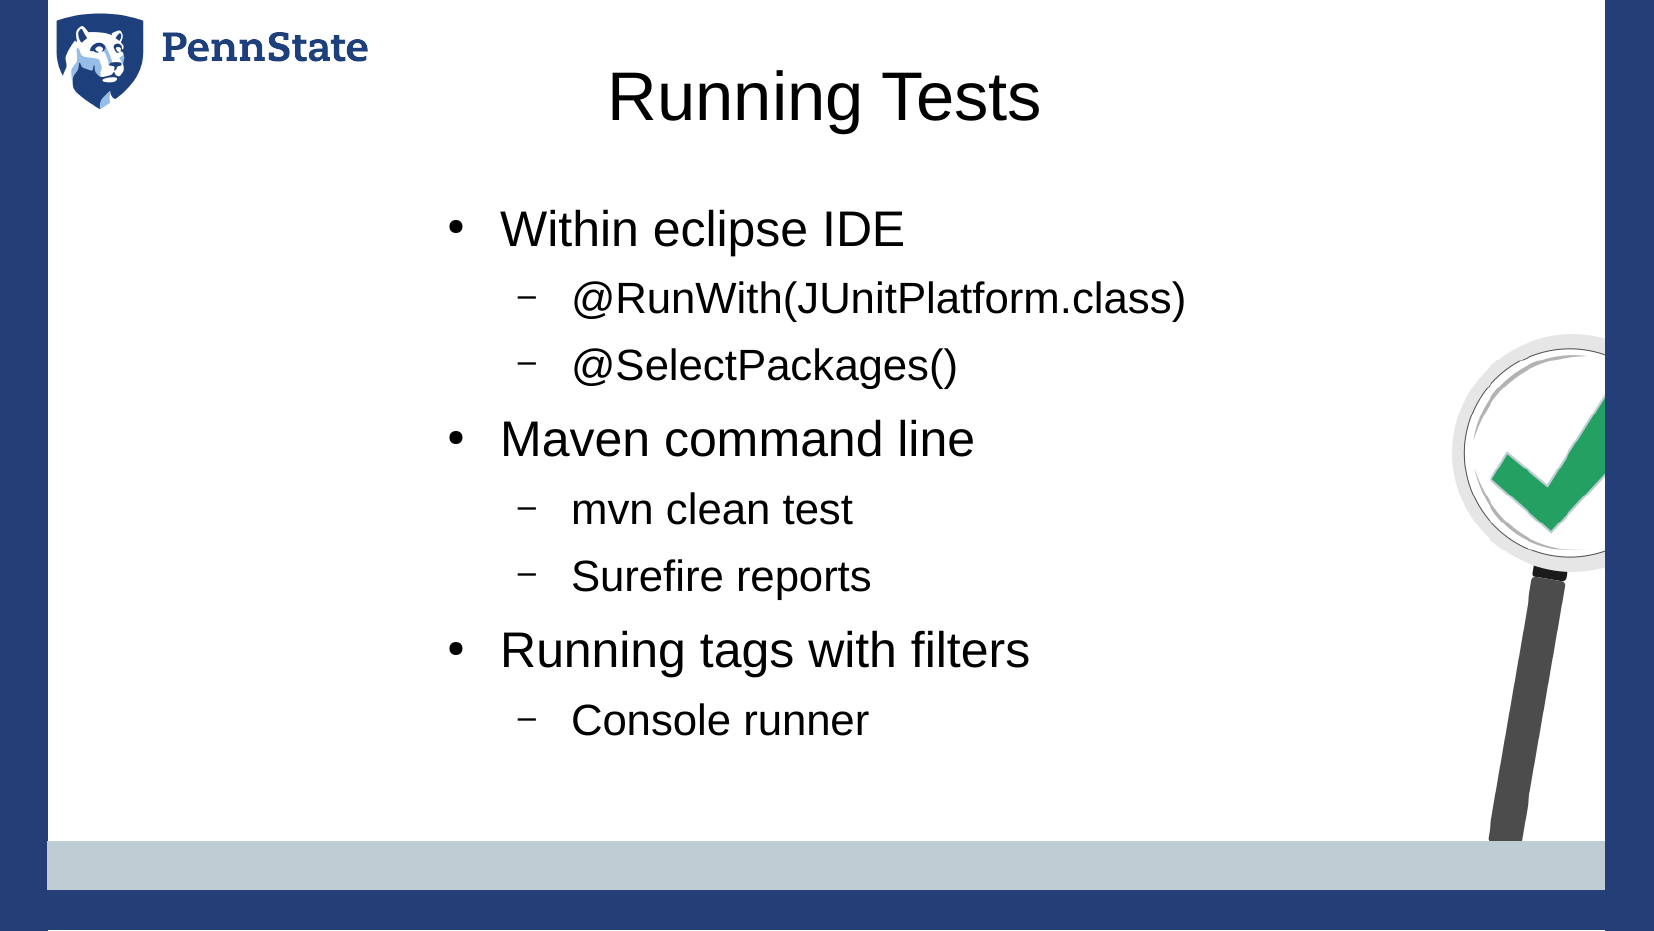

# Running Tests
Within eclipse IDE
@RunWith(JUnitPlatform.class)
@SelectPackages()
Maven command line
mvn clean test
Surefire reports
Running tags with filters
Console runner